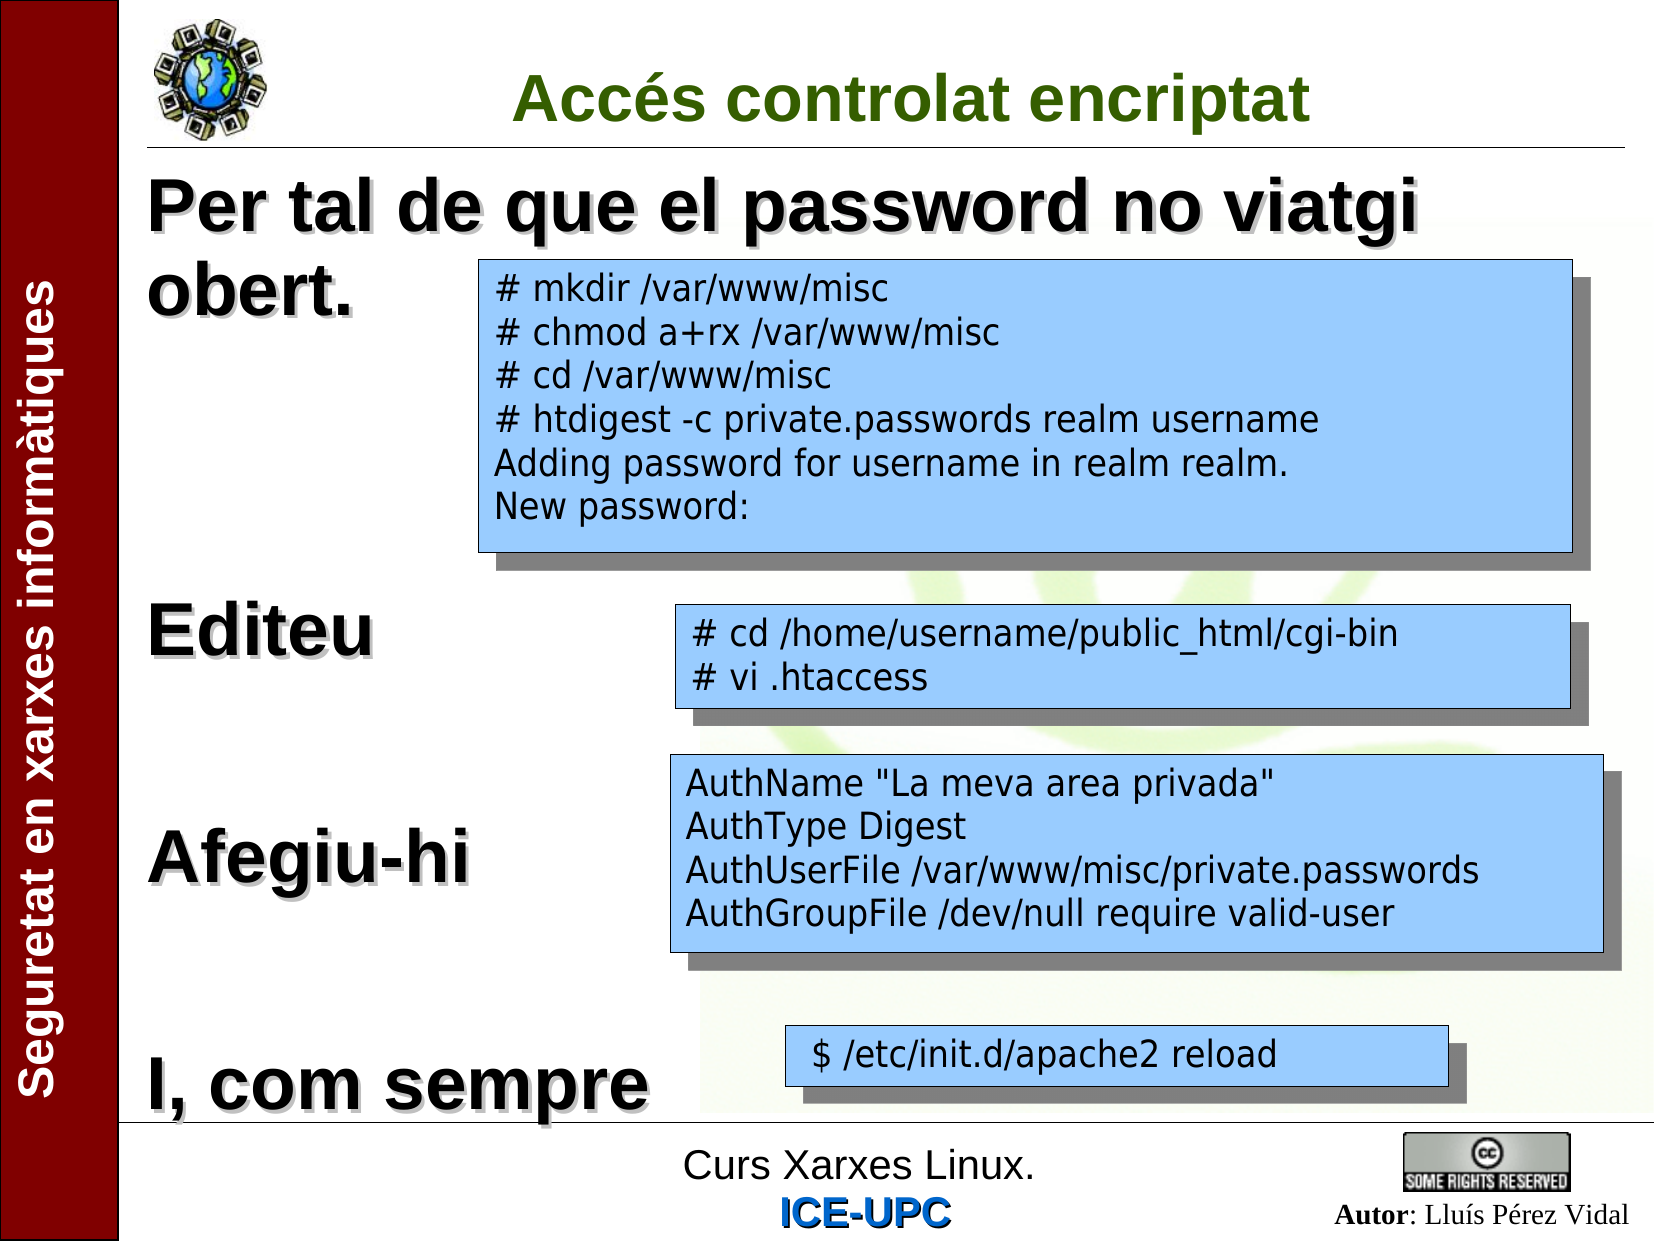

# Accés controlat encriptat
Per tal de que el password no viatgi obert.
Editeu
Afegiu-hi
I, com sempre
# mkdir /var/www/misc
# chmod a+rx /var/www/misc
# cd /var/www/misc
# htdigest -c private.passwords realm username
Adding password for username in realm realm.
New password:
# cd /home/username/public_html/cgi-bin
# vi .htaccess
AuthName "La meva area privada"
AuthType Digest
AuthUserFile /var/www/misc/private.passwords
AuthGroupFile /dev/null require valid-user
 $ /etc/init.d/apache2 reload